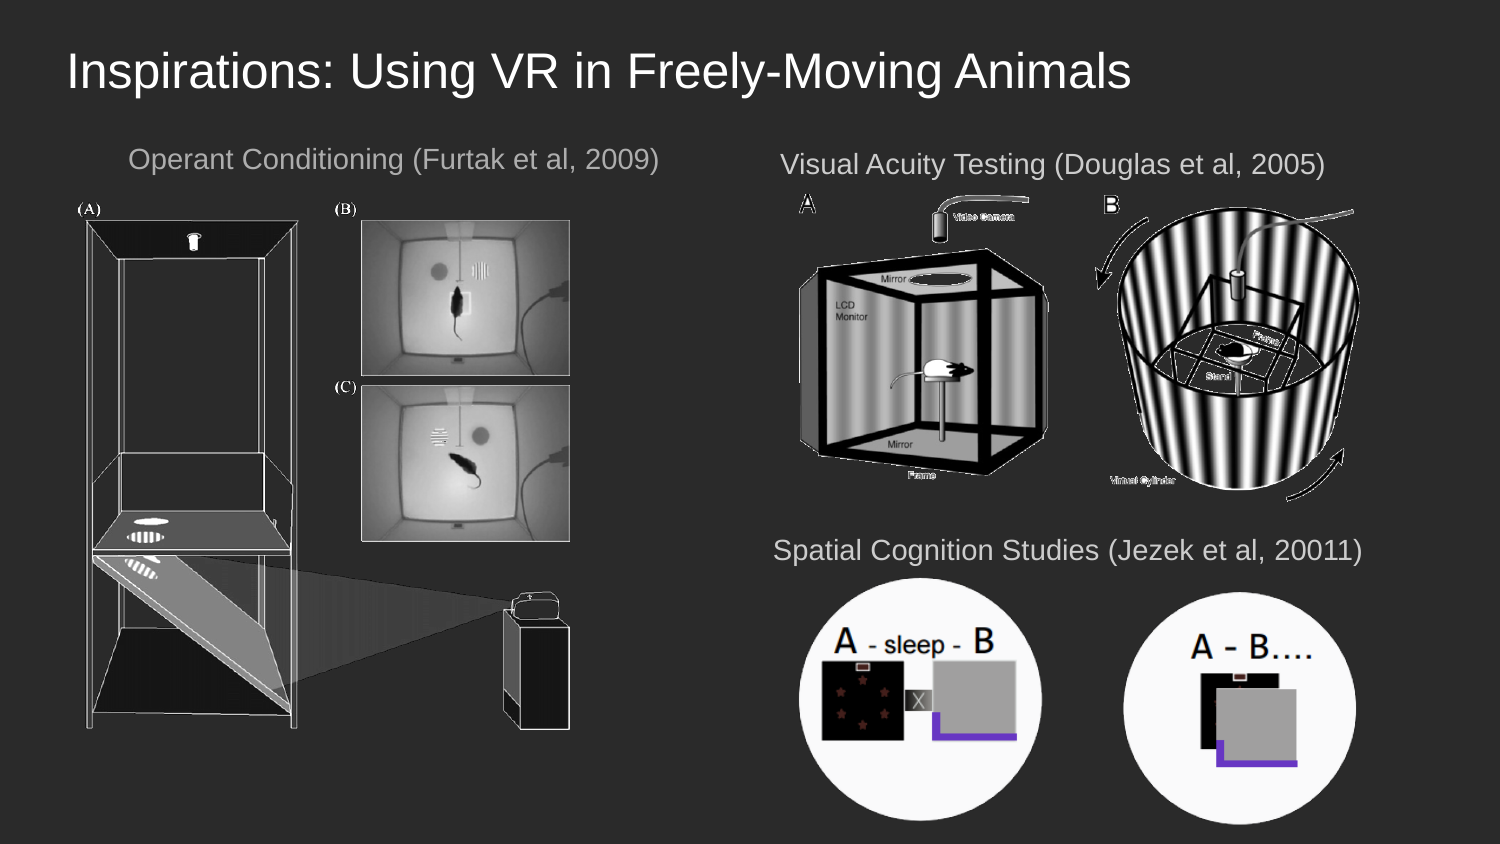

# Inspirations: Using VR in Freely-Moving Animals
Operant Conditioning (Furtak et al, 2009)
Visual Acuity Testing (Douglas et al, 2005)
Spatial Cognition Studies (Jezek et al, 20011)